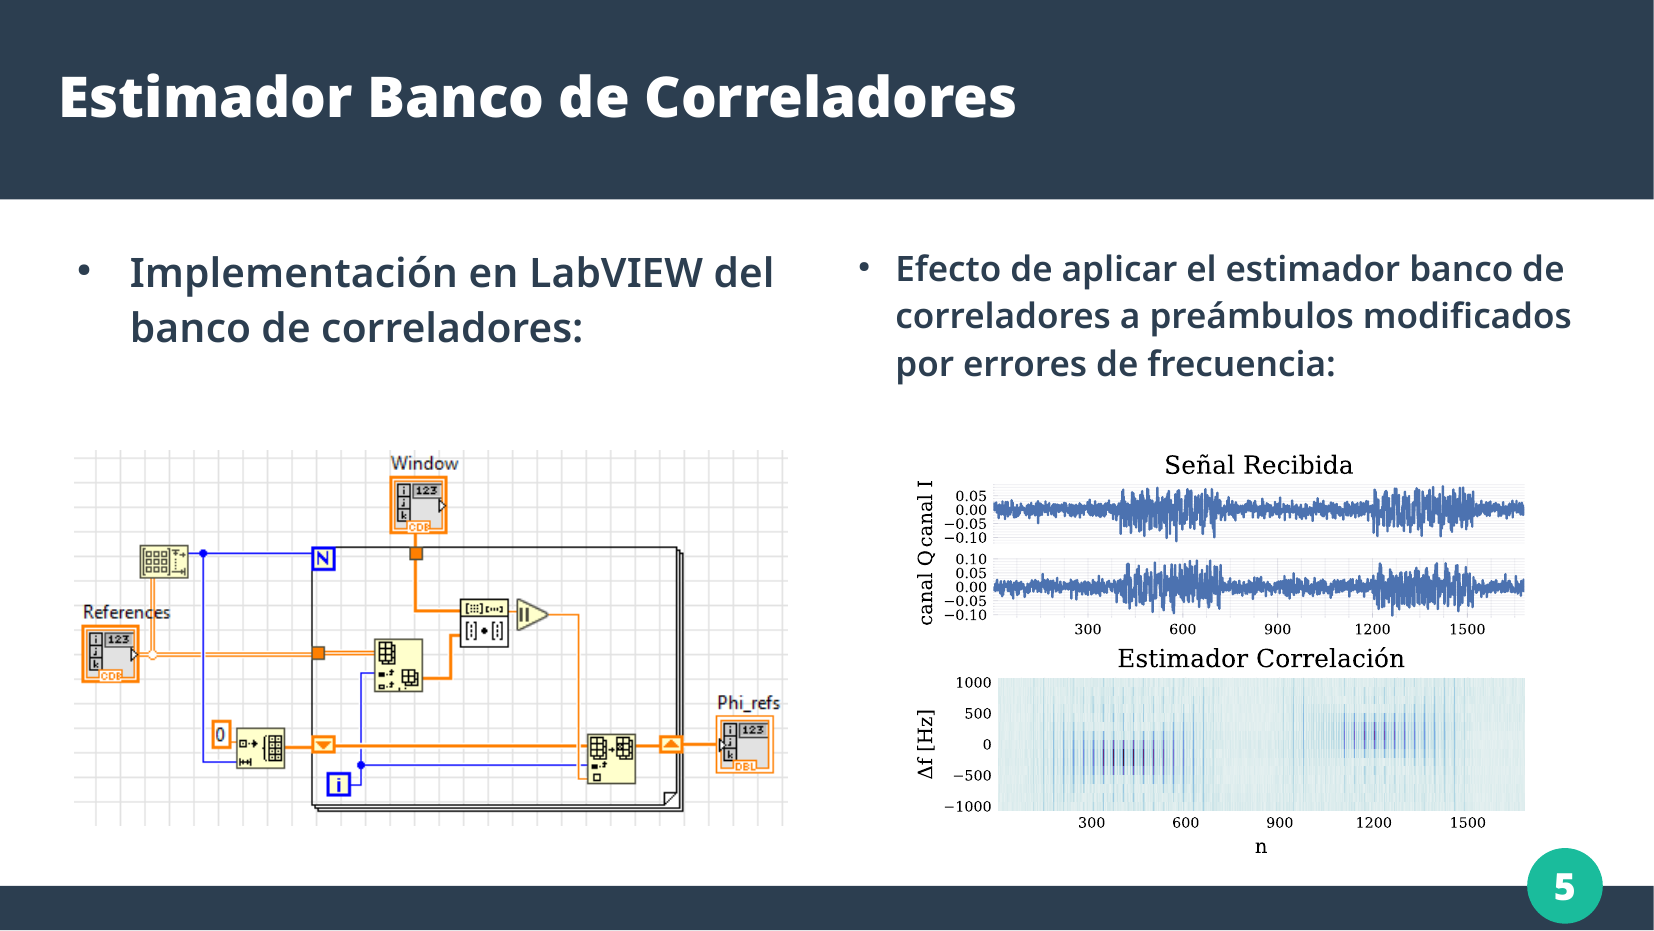

# Estimador Banco de Correladores
Implementación en LabVIEW del banco de correladores:
Efecto de aplicar el estimador banco de correladores a preámbulos modificados por errores de frecuencia: